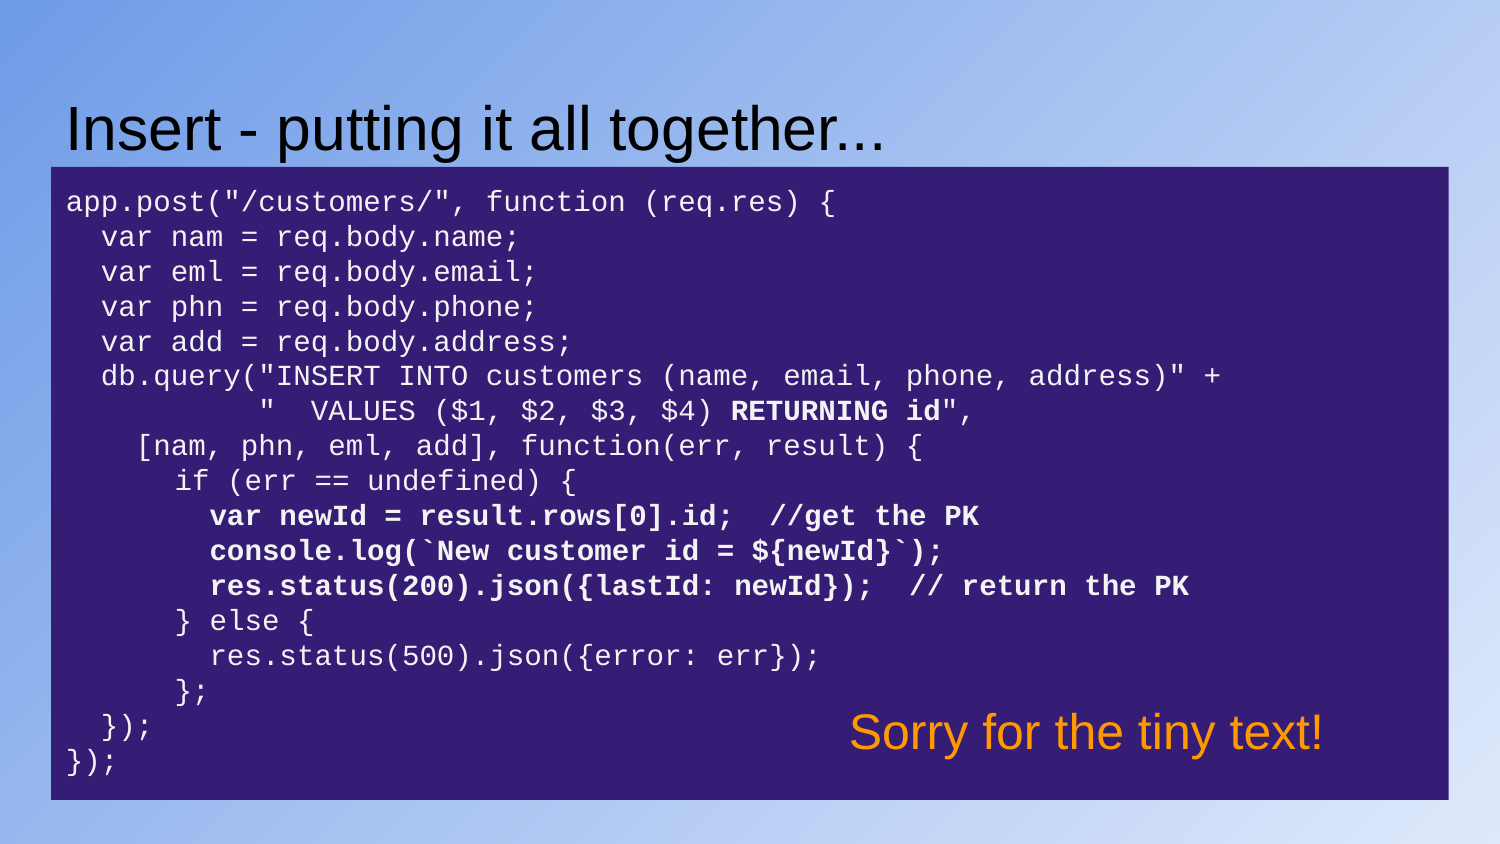

Insert - putting it all together...
app.post("/customers/", function (req.res) {
 var nam = req.body.name;
 var eml = req.body.email;
 var phn = req.body.phone;
 var add = req.body.address;
 db.query("INSERT INTO customers (name, email, phone, address)" +
 " VALUES ($1, $2, $3, $4) RETURNING id",
 [nam, phn, eml, add], function(err, result) {
 	 if (err == undefined) {
 	 var newId = result.rows[0].id; //get the PK
 	 console.log(`New customer id = ${newId}`);
 	 res.status(200).json({lastId: newId}); // return the PK
 	 } else {
 	 res.status(500).json({error: err});
 	 };
 });
});
Sorry for the tiny text!